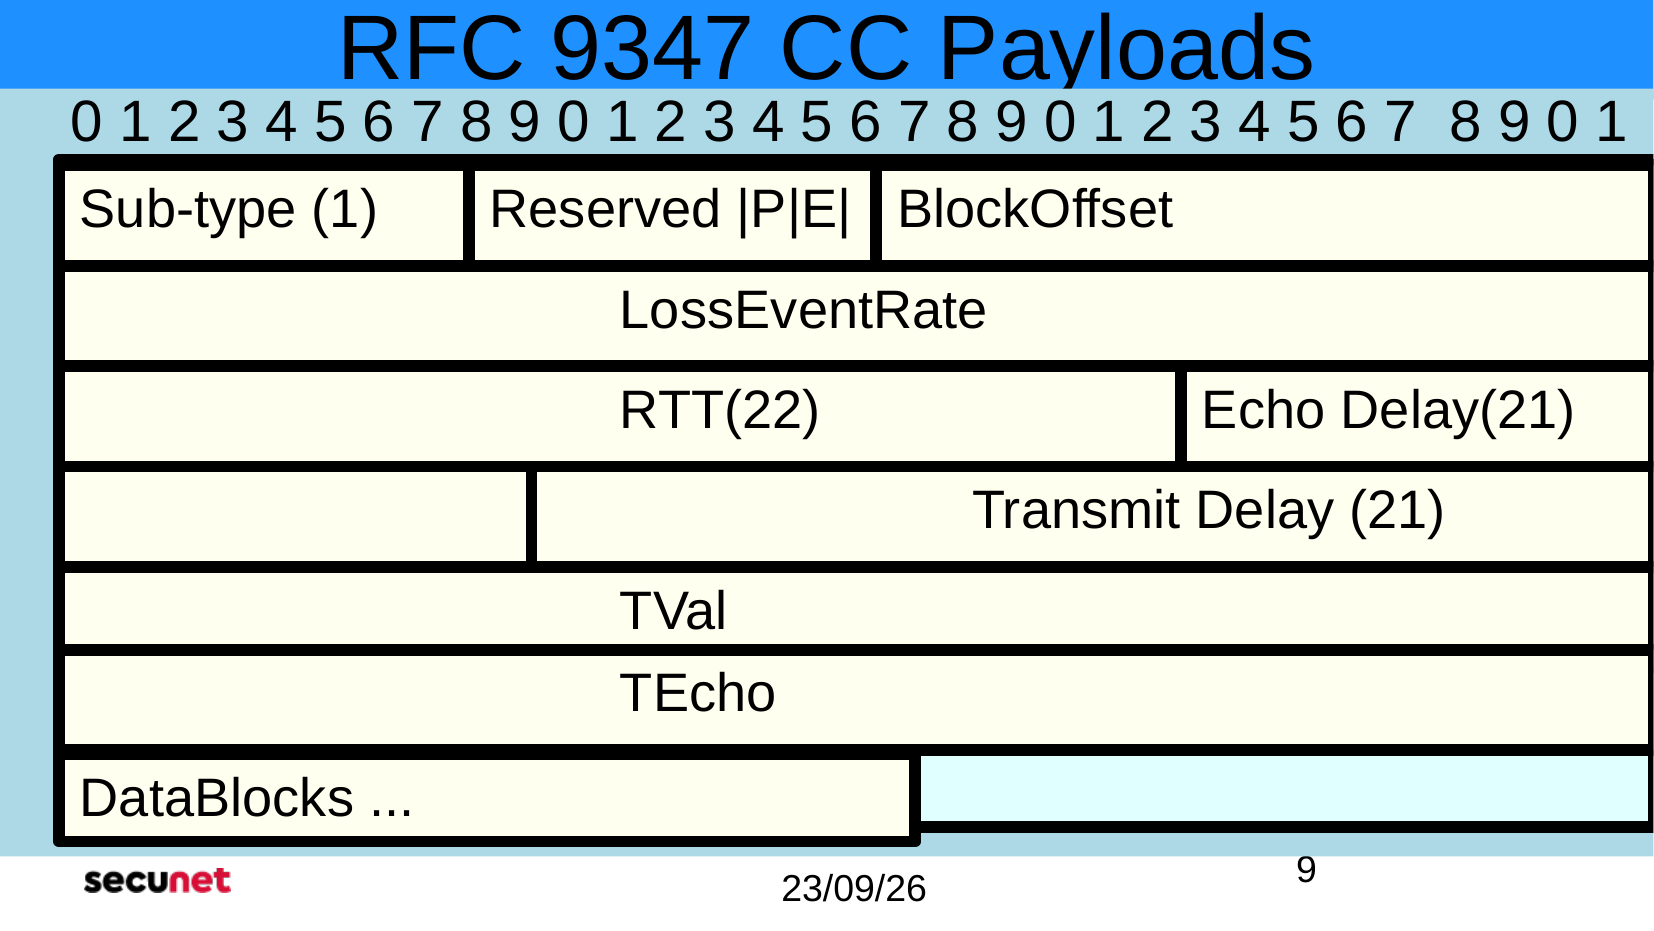

# RFC 9347 CC Payloads
0 1 2 3 4 5 6 7 8 9 0 1 2 3 4 5 6 7 8 9 0 1 2 3 4 5 6 7 8 9 0 1
Sub-type (1)
Reserved |P|E|
BlockOffset
BlockOffset
 LossEventRate
 RTT(22)
Echo Delay(21)
 Transmit Delay (21)
 TVal
 TEcho
DataBlocks ...